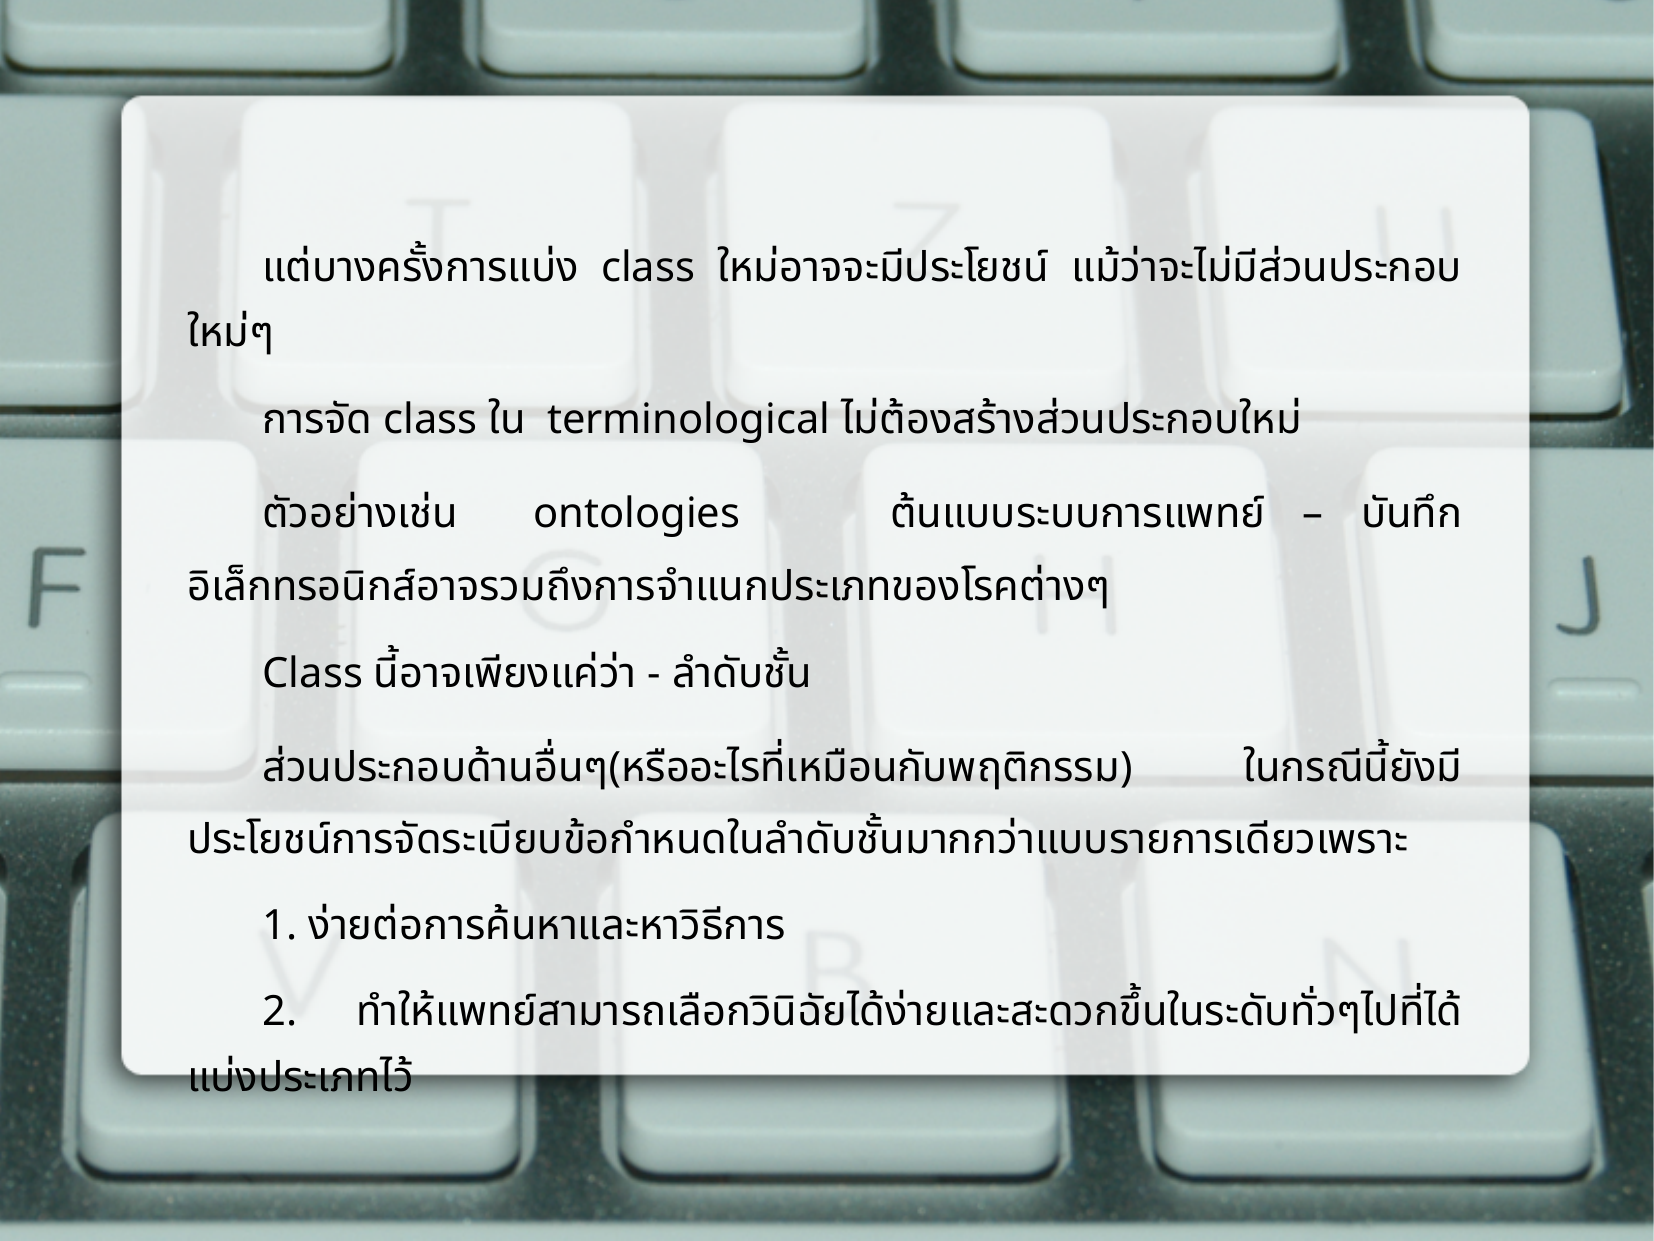

#
แต่บางครั้งการแบ่ง class ใหม่อาจจะมีประโยชน์ แม้ว่าจะไม่มีส่วนประกอบใหม่ๆ
การจัด class ใน terminological ไม่ต้องสร้างส่วนประกอบใหม่
ตัวอย่างเช่น ontologies ต้นแบบระบบการแพทย์ – บันทึกอิเล็กทรอนิกส์อาจรวมถึงการจำแนกประเภทของโรคต่างๆ
Class นี้อาจเพียงแค่ว่า - ลำดับชั้น
ส่วนประกอบด้านอื่นๆ(หรืออะไรที่เหมือนกับพฤติกรรม) ในกรณีนี้ยังมีประโยชน์การจัดระเบียบข้อกำหนดในลำดับชั้นมากกว่าแบบรายการเดียวเพราะ
1. ง่ายต่อการค้นหาและหาวิธีการ
2. ทำให้แพทย์สามารถเลือกวินิฉัยได้ง่ายและสะดวกขึ้นในระดับทั่วๆไปที่ได้แบ่งประเภทไว้